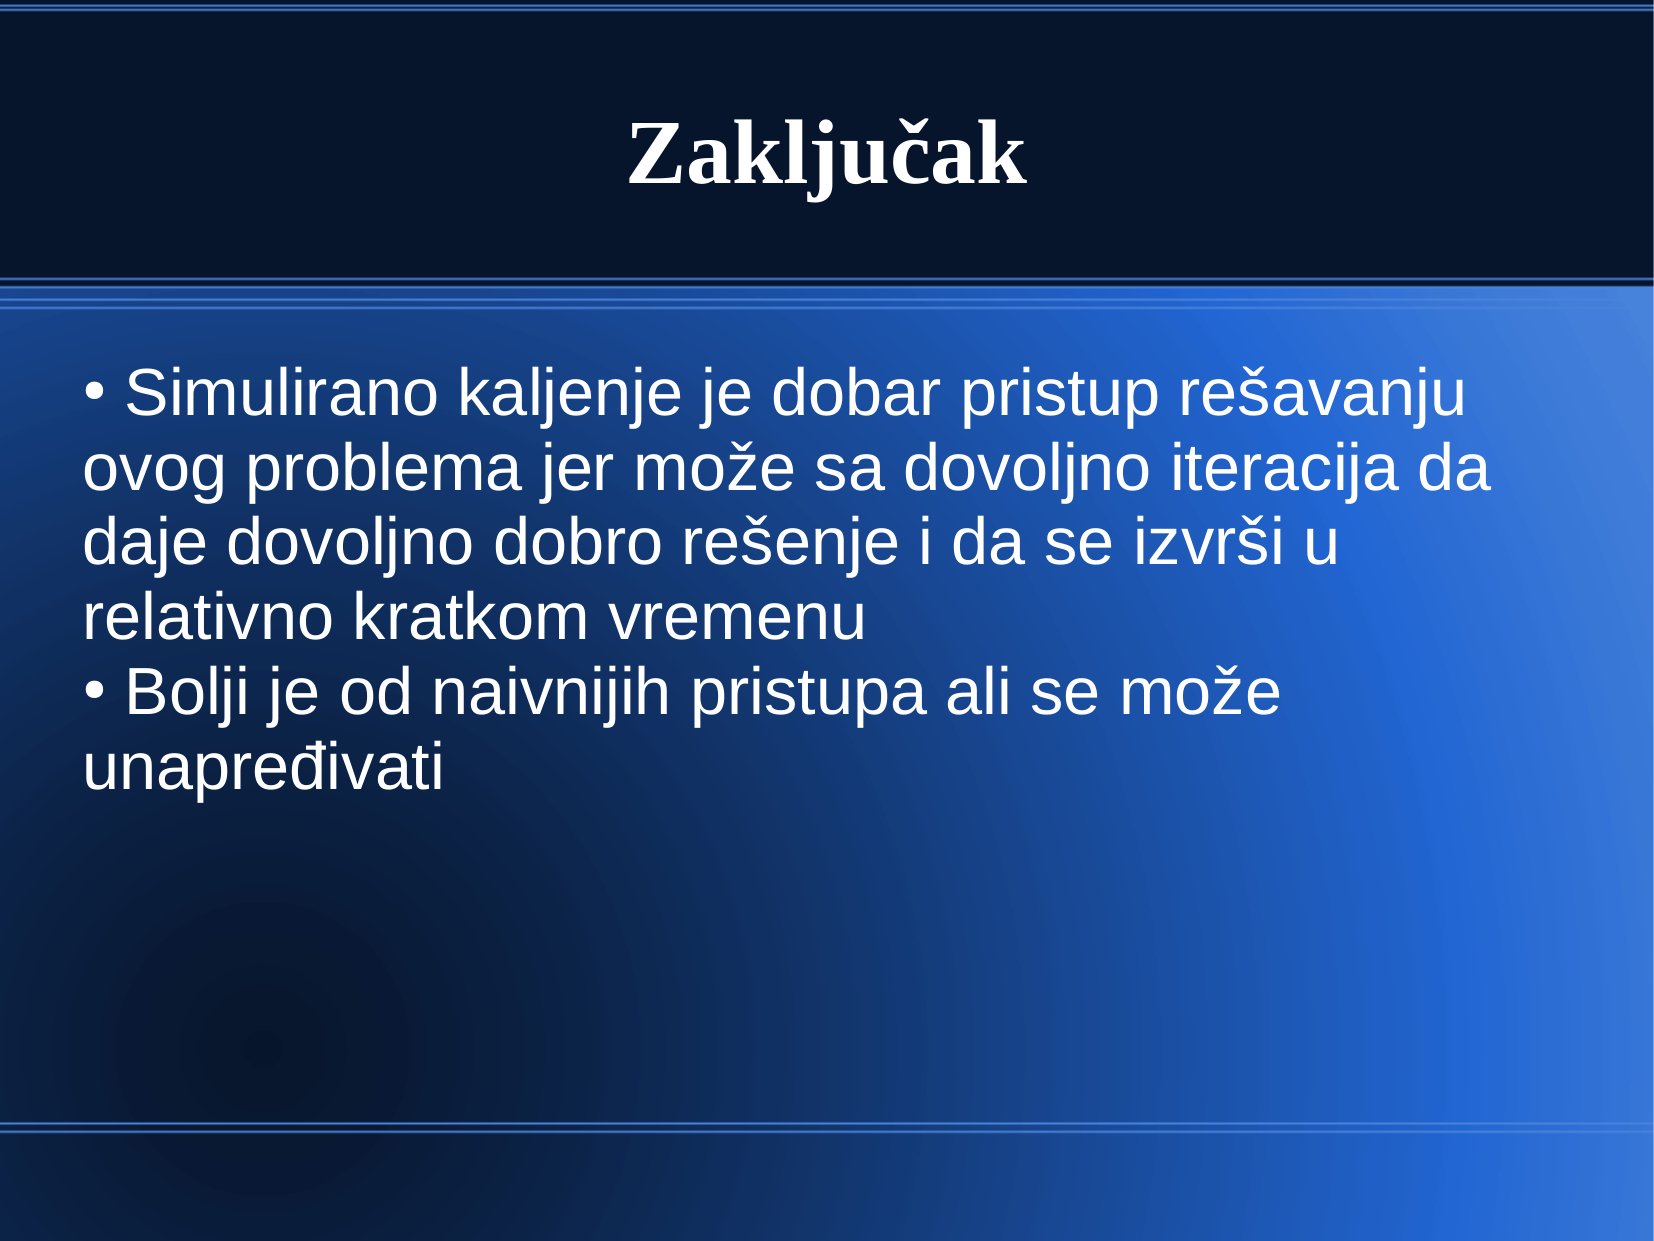

# Zaključak
 Simulirano kaljenje je dobar pristup rešavanju ovog problema jer može sa dovoljno iteracija da daje dovoljno dobro rešenje i da se izvrši u relativno kratkom vremenu
 Bolji je od naivnijih pristupa ali se može unapređivati